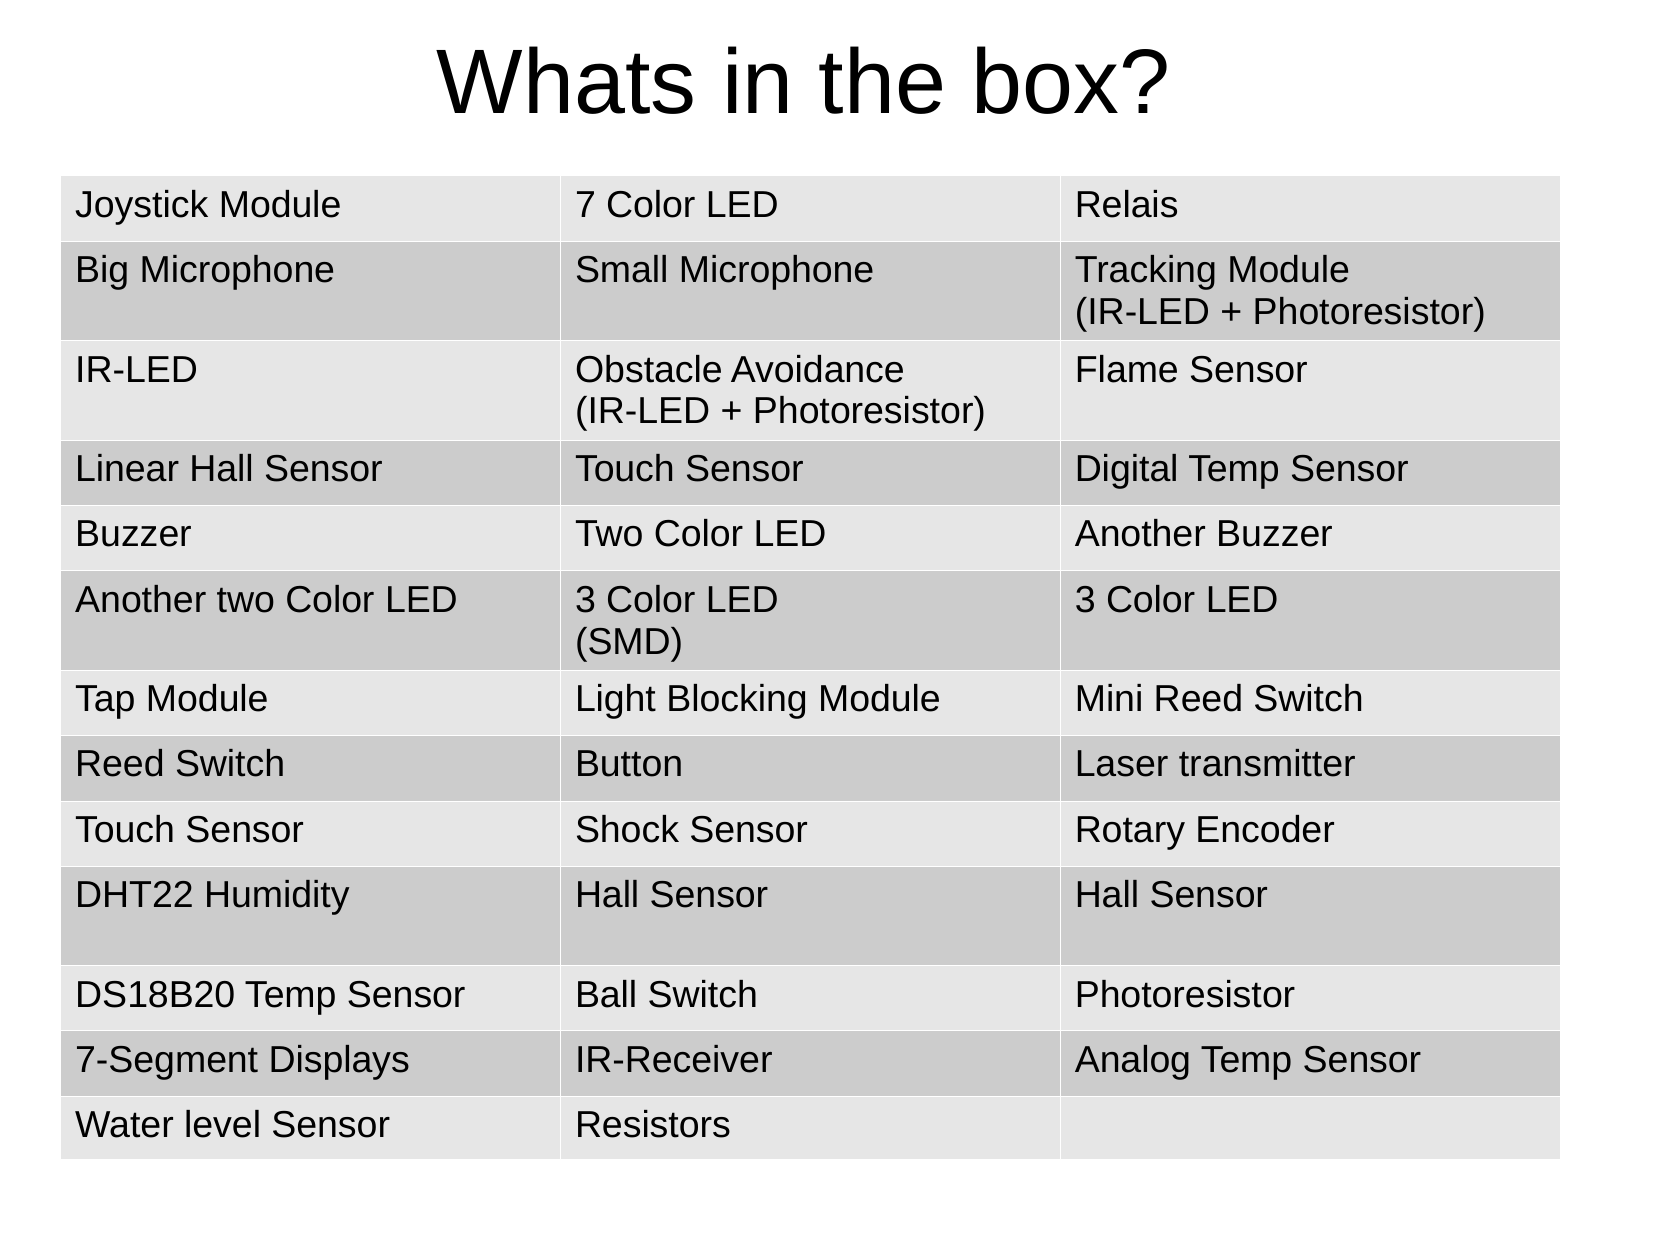

# Whats in the box?
| Joystick Module | 7 Color LED | Relais |
| --- | --- | --- |
| Big Microphone | Small Microphone | Tracking Module (IR-LED + Photoresistor) |
| IR-LED | Obstacle Avoidance (IR-LED + Photoresistor) | Flame Sensor |
| Linear Hall Sensor | Touch Sensor | Digital Temp Sensor |
| Buzzer | Two Color LED | Another Buzzer |
| Another two Color LED | 3 Color LED (SMD) | 3 Color LED |
| Tap Module | Light Blocking Module | Mini Reed Switch |
| Reed Switch | Button | Laser transmitter |
| Touch Sensor | Shock Sensor | Rotary Encoder |
| DHT22 Humidity | Hall Sensor | Hall Sensor |
| DS18B20 Temp Sensor | Ball Switch | Photoresistor |
| 7-Segment Displays | IR-Receiver | Analog Temp Sensor |
| Water level Sensor | Resistors | |